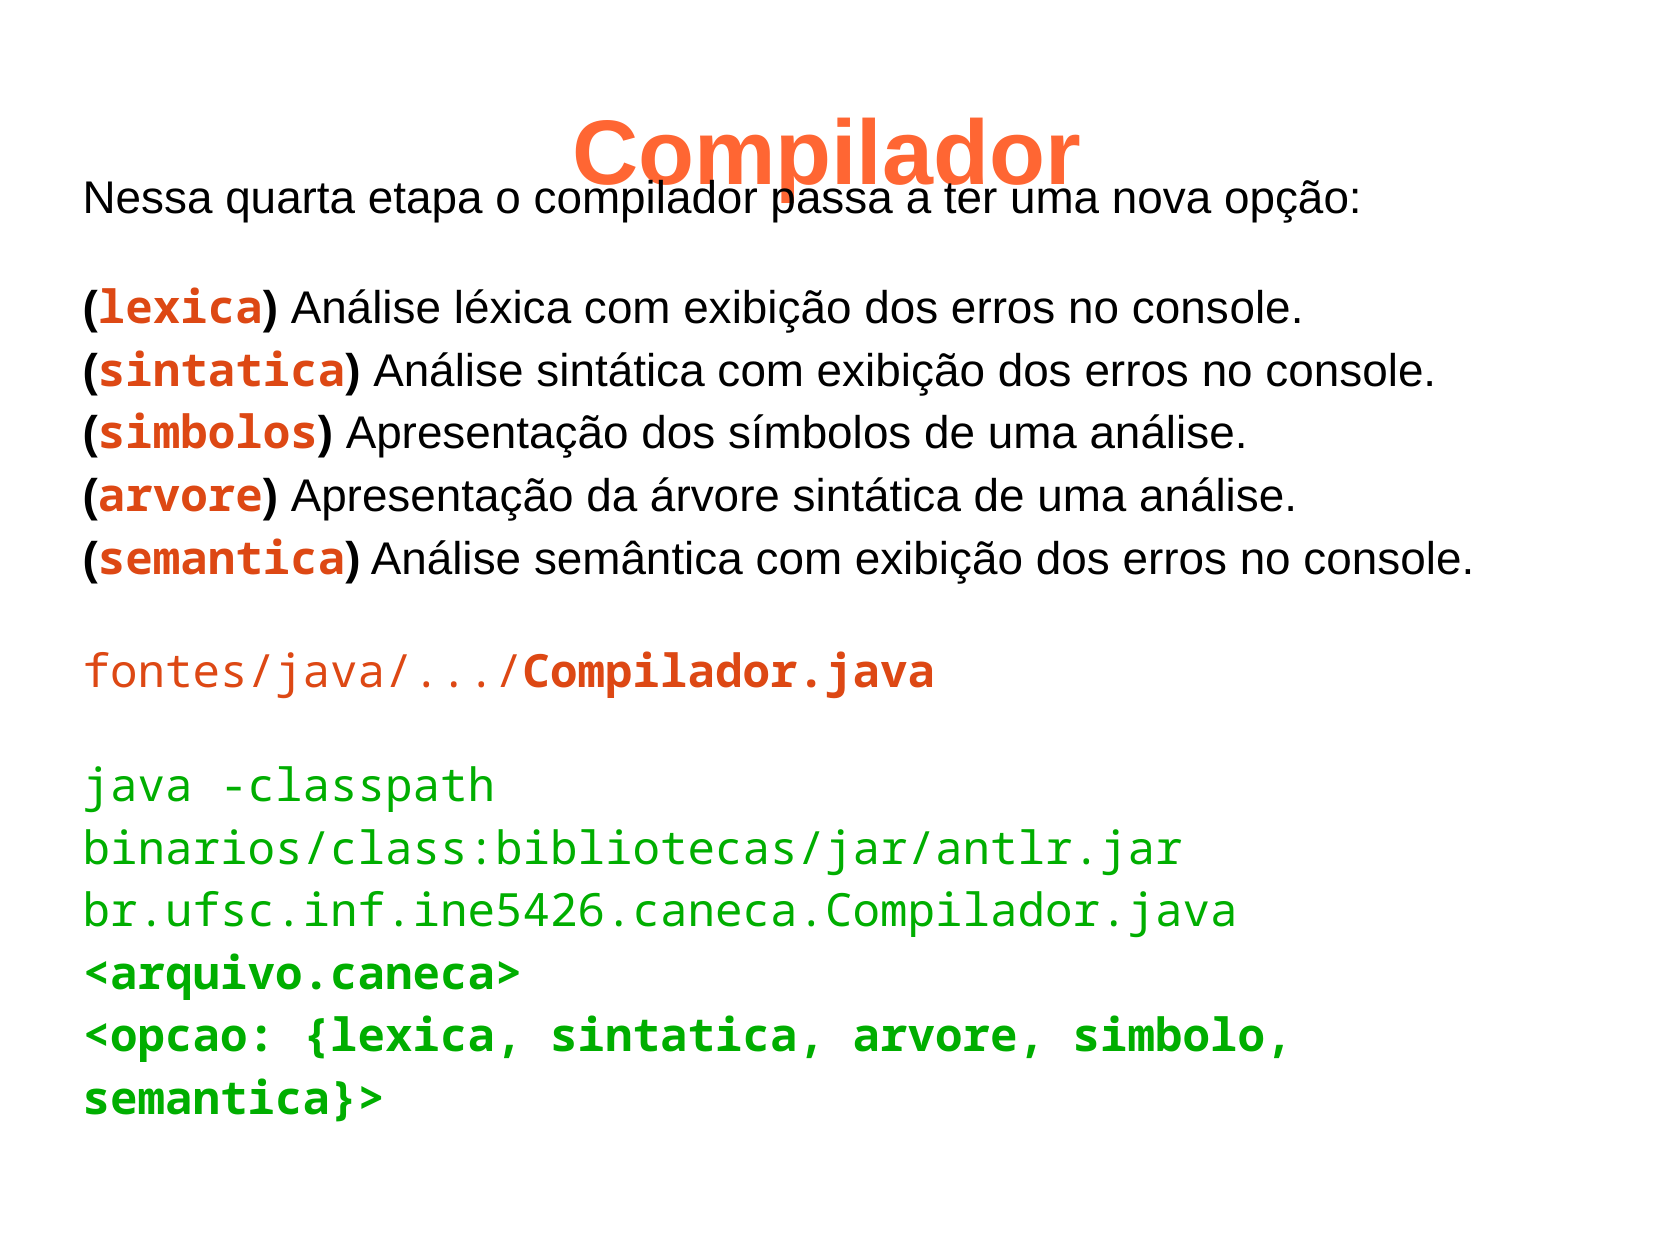

# Compilador
Nessa quarta etapa o compilador passa a ter uma nova opção:
(lexica) Análise léxica com exibição dos erros no console.(sintatica) Análise sintática com exibição dos erros no console.
(simbolos) Apresentação dos símbolos de uma análise.
(arvore) Apresentação da árvore sintática de uma análise.
(semantica) Análise semântica com exibição dos erros no console.
fontes/java/.../Compilador.java
java -classpath
binarios/class:bibliotecas/jar/antlr.jar
br.ufsc.inf.ine5426.caneca.Compilador.java
<arquivo.caneca>
<opcao: {lexica, sintatica, arvore, simbolo, semantica}>